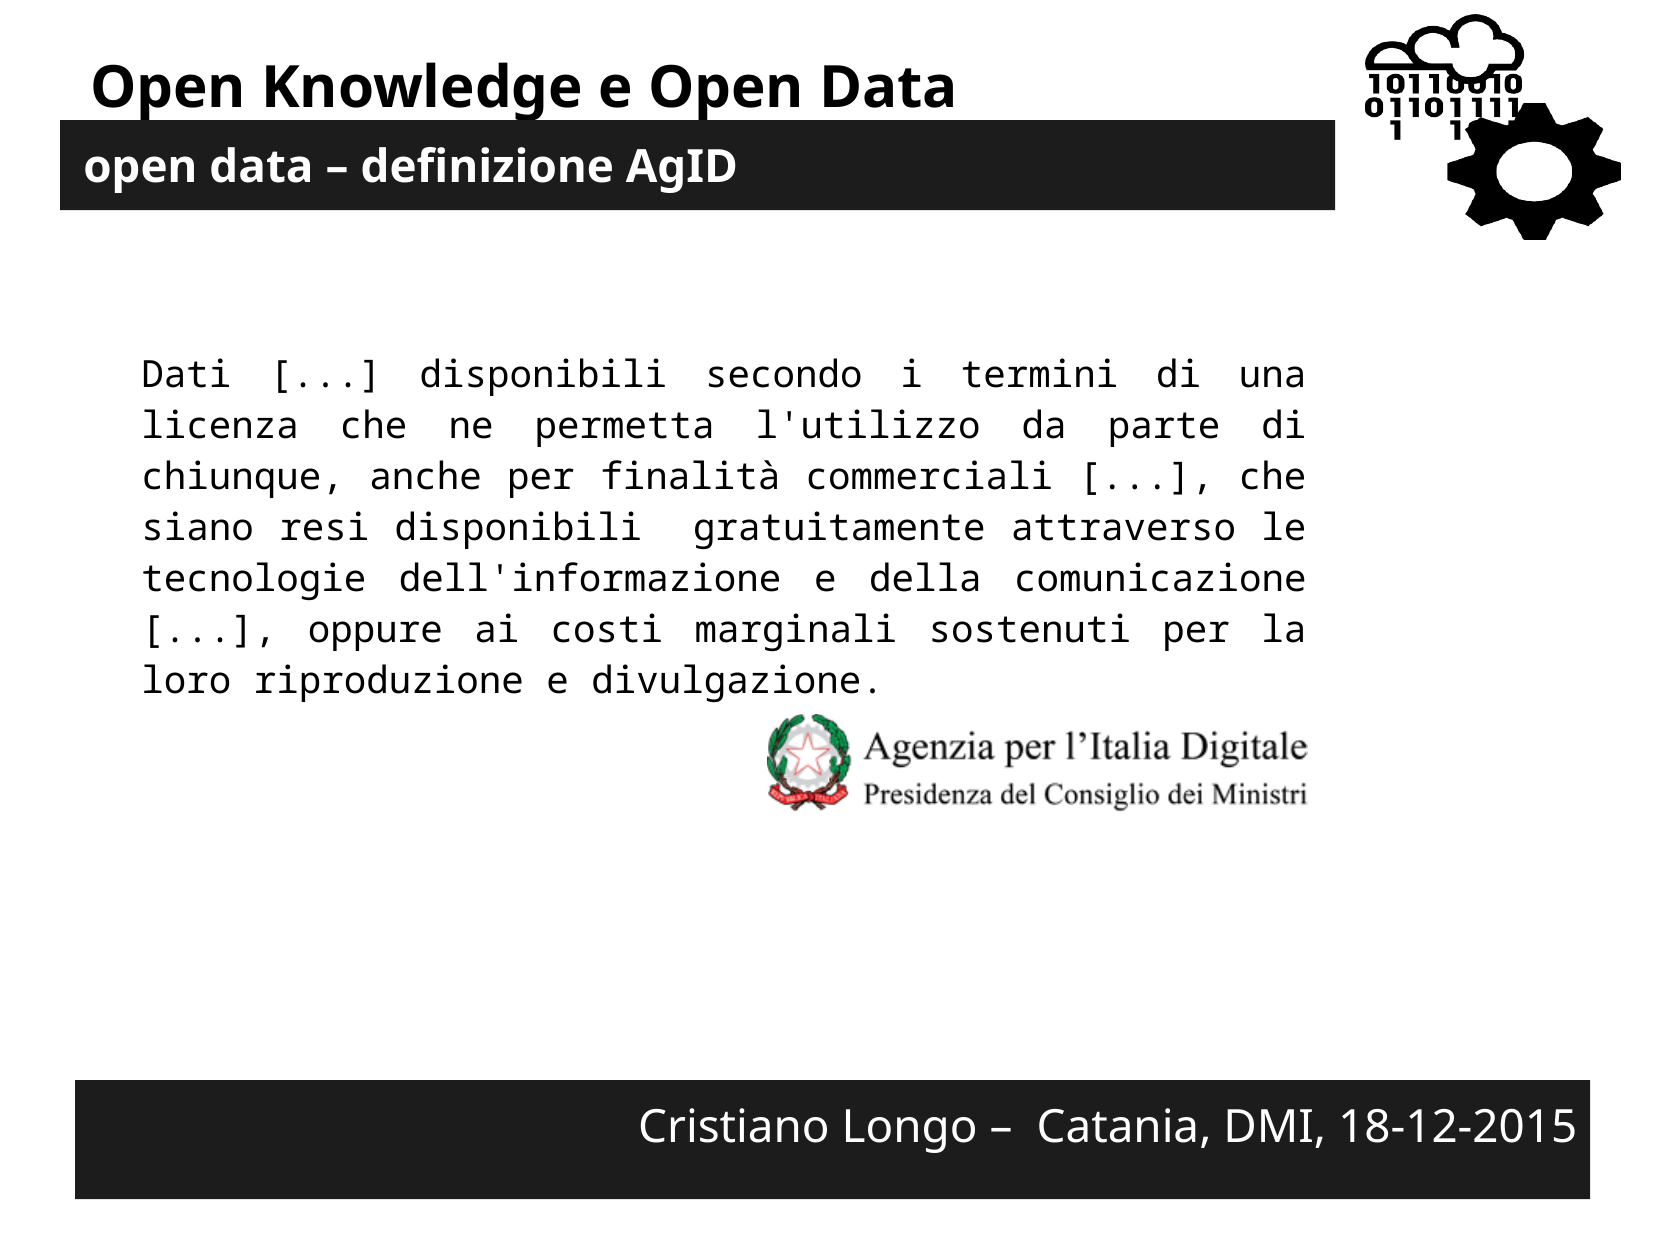

# Open Knowledge e Open Data
 open data – definizione AgID
Dati [...] disponibili secondo i termini di una licenza che ne permetta l'utilizzo da parte di chiunque, anche per finalità commerciali [...], che siano resi disponibili gratuitamente attraverso le tecnologie dell'informazione e della comunicazione [...], oppure ai costi marginali sostenuti per la loro riproduzione e divulgazione.
 Cristiano Longo – Catania, DMI, 18-12-2015